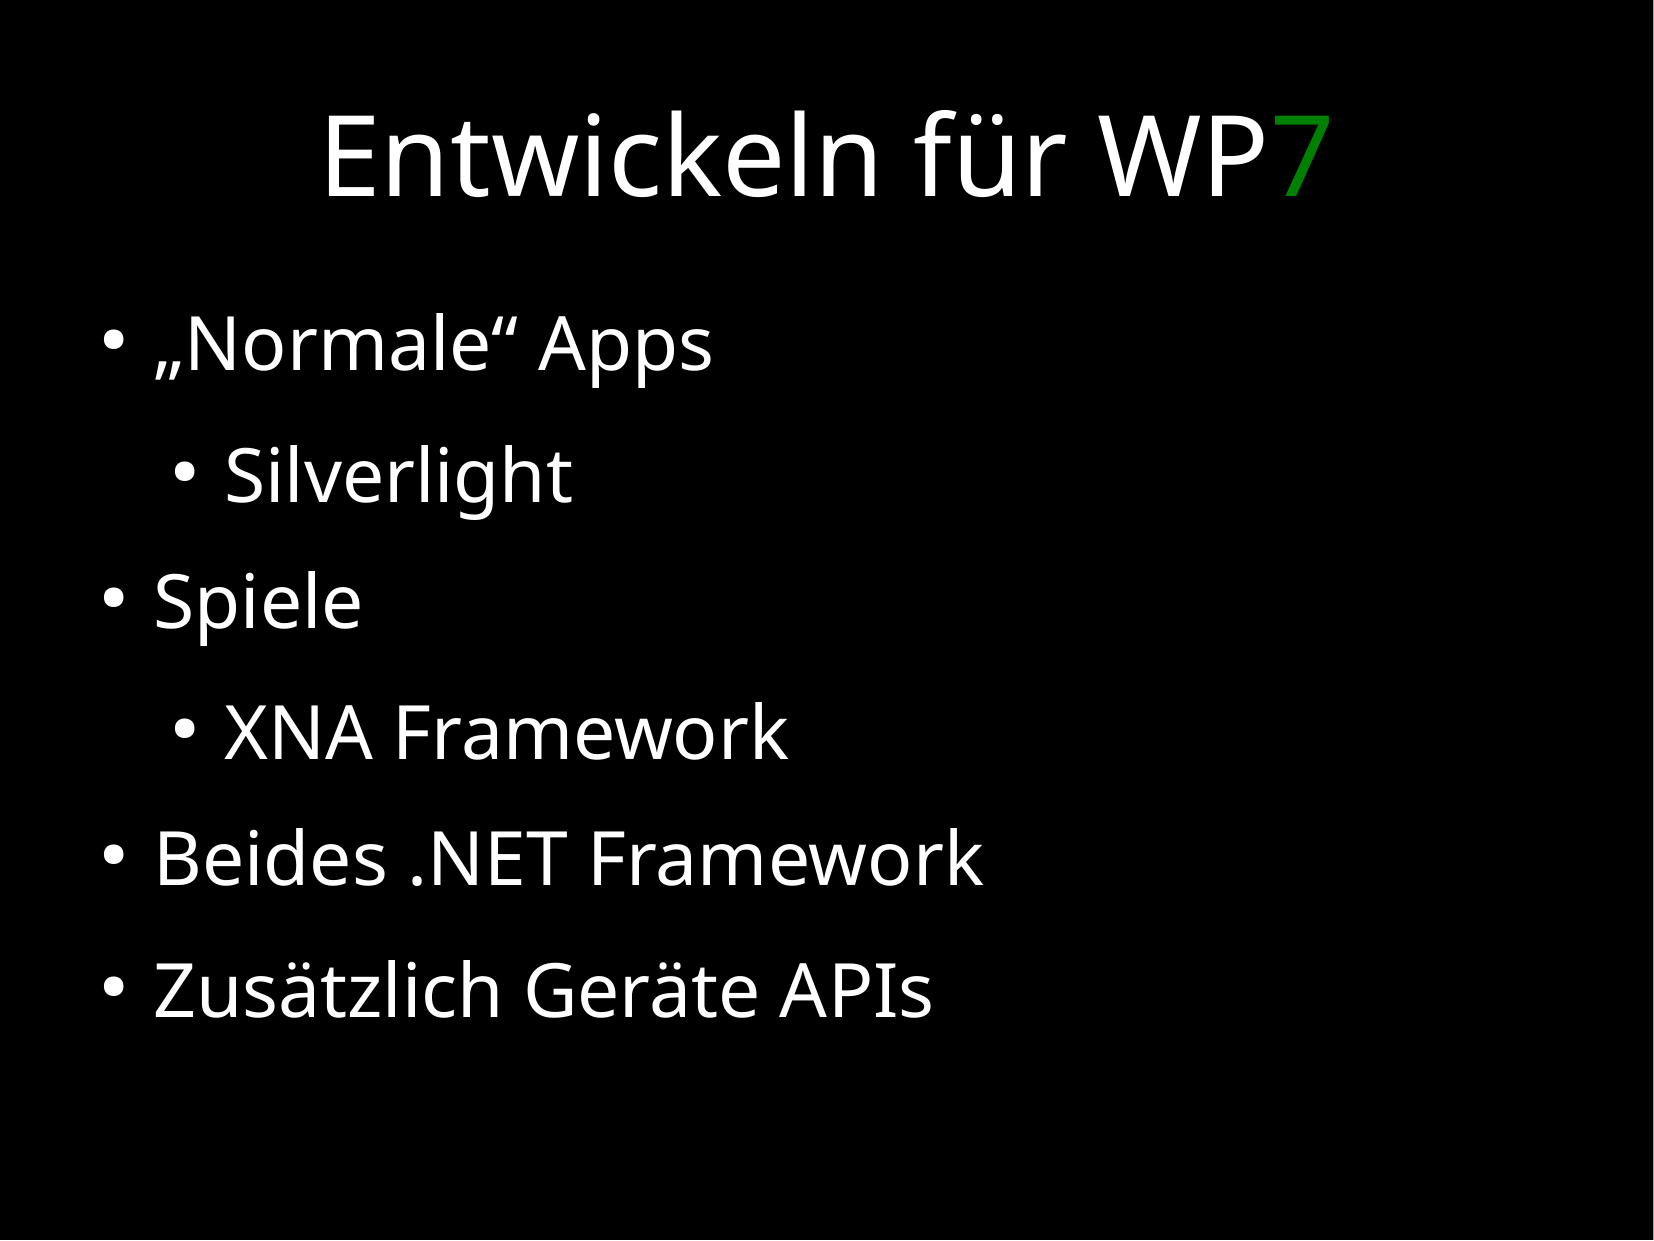

# Entwickeln für WP7
„Normale“ Apps
Silverlight
Spiele
XNA Framework
Beides .NET Framework
Zusätzlich Geräte APIs